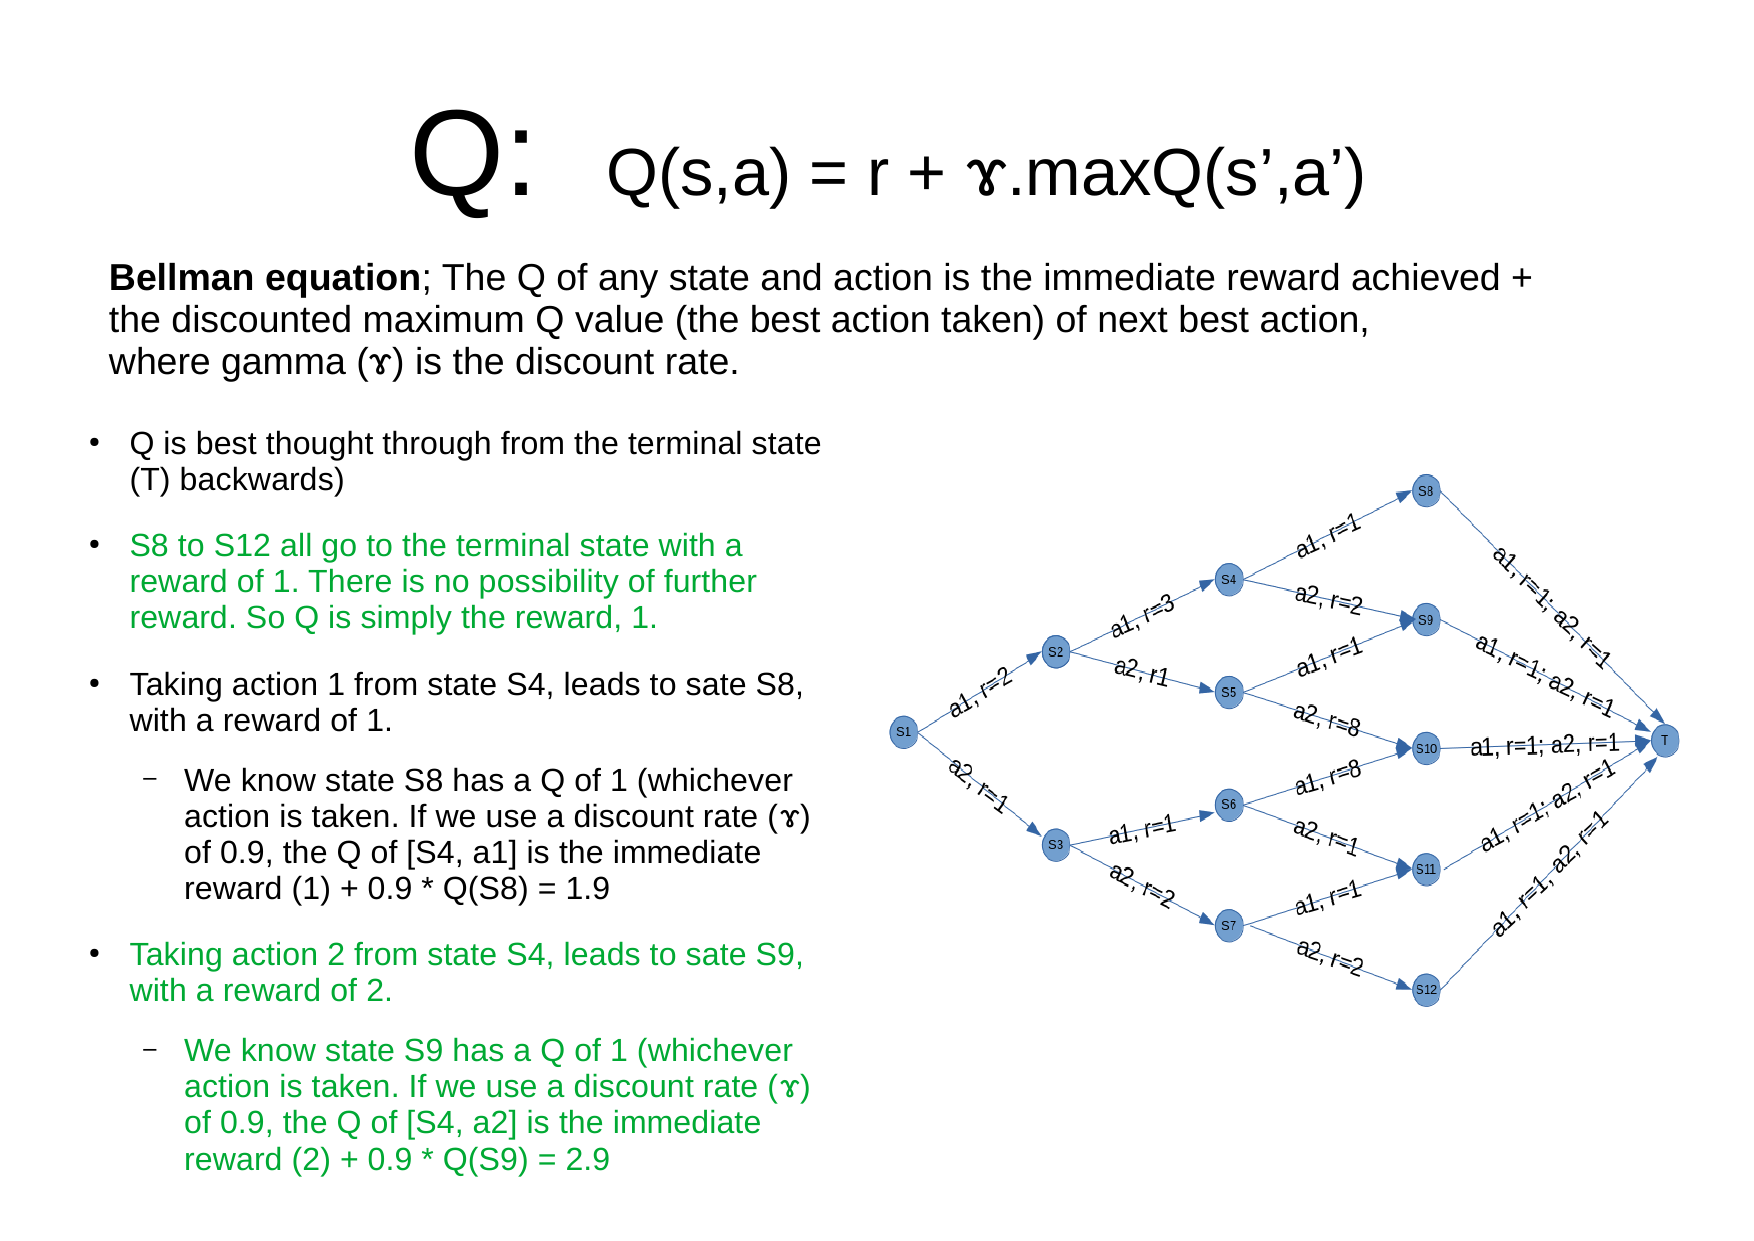

# Q: Q(s,a) = r + ɤ.maxQ(s’,a’)
Bellman equation; The Q of any state and action is the immediate reward achieved +
the discounted maximum Q value (the best action taken) of next best action,
where gamma (ɤ) is the discount rate.
Q is best thought through from the terminal state (T) backwards)
S8 to S12 all go to the terminal state with a reward of 1. There is no possibility of further reward. So Q is simply the reward, 1.
Taking action 1 from state S4, leads to sate S8, with a reward of 1.
We know state S8 has a Q of 1 (whichever action is taken. If we use a discount rate (ɤ) of 0.9, the Q of [S4, a1] is the immediate reward (1) + 0.9 * Q(S8) = 1.9
Taking action 2 from state S4, leads to sate S9, with a reward of 2.
We know state S9 has a Q of 1 (whichever action is taken. If we use a discount rate (ɤ) of 0.9, the Q of [S4, a2] is the immediate reward (2) + 0.9 * Q(S9) = 2.9